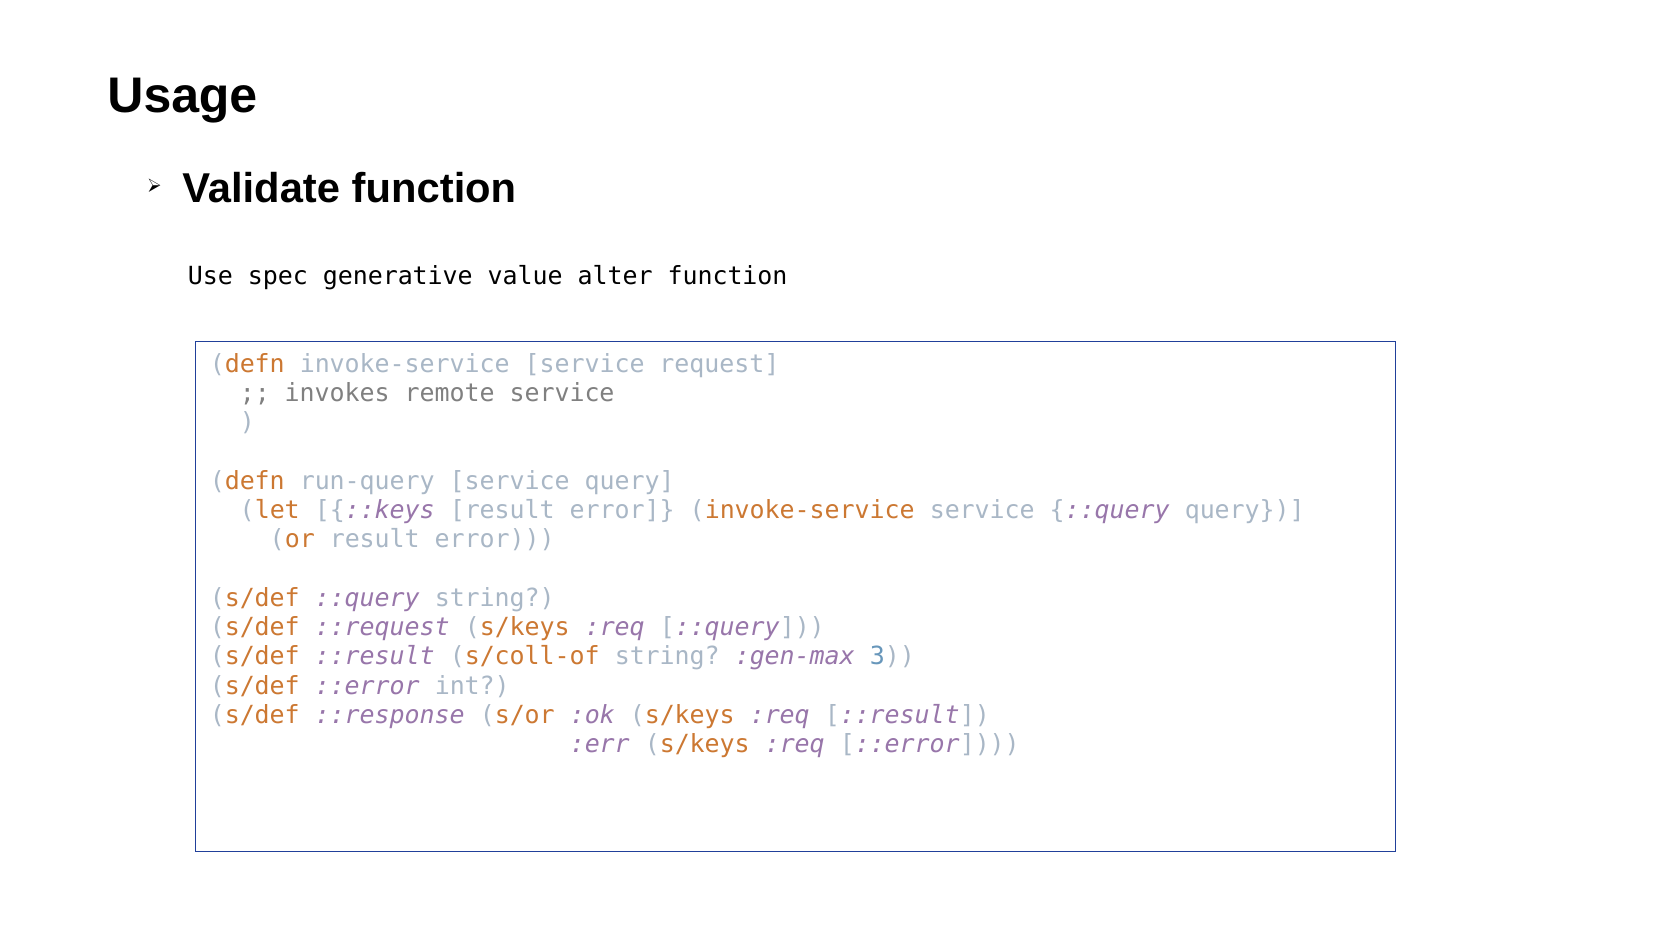

Usage
Validate function
Use spec generative value alter function
(defn invoke-service [service request]
 ;; invokes remote service
 )
(defn run-query [service query]
 (let [{::keys [result error]} (invoke-service service {::query query})]
 (or result error)))
(s/def ::query string?)
(s/def ::request (s/keys :req [::query]))
(s/def ::result (s/coll-of string? :gen-max 3))
(s/def ::error int?)
(s/def ::response (s/or :ok (s/keys :req [::result])
 :err (s/keys :req [::error])))